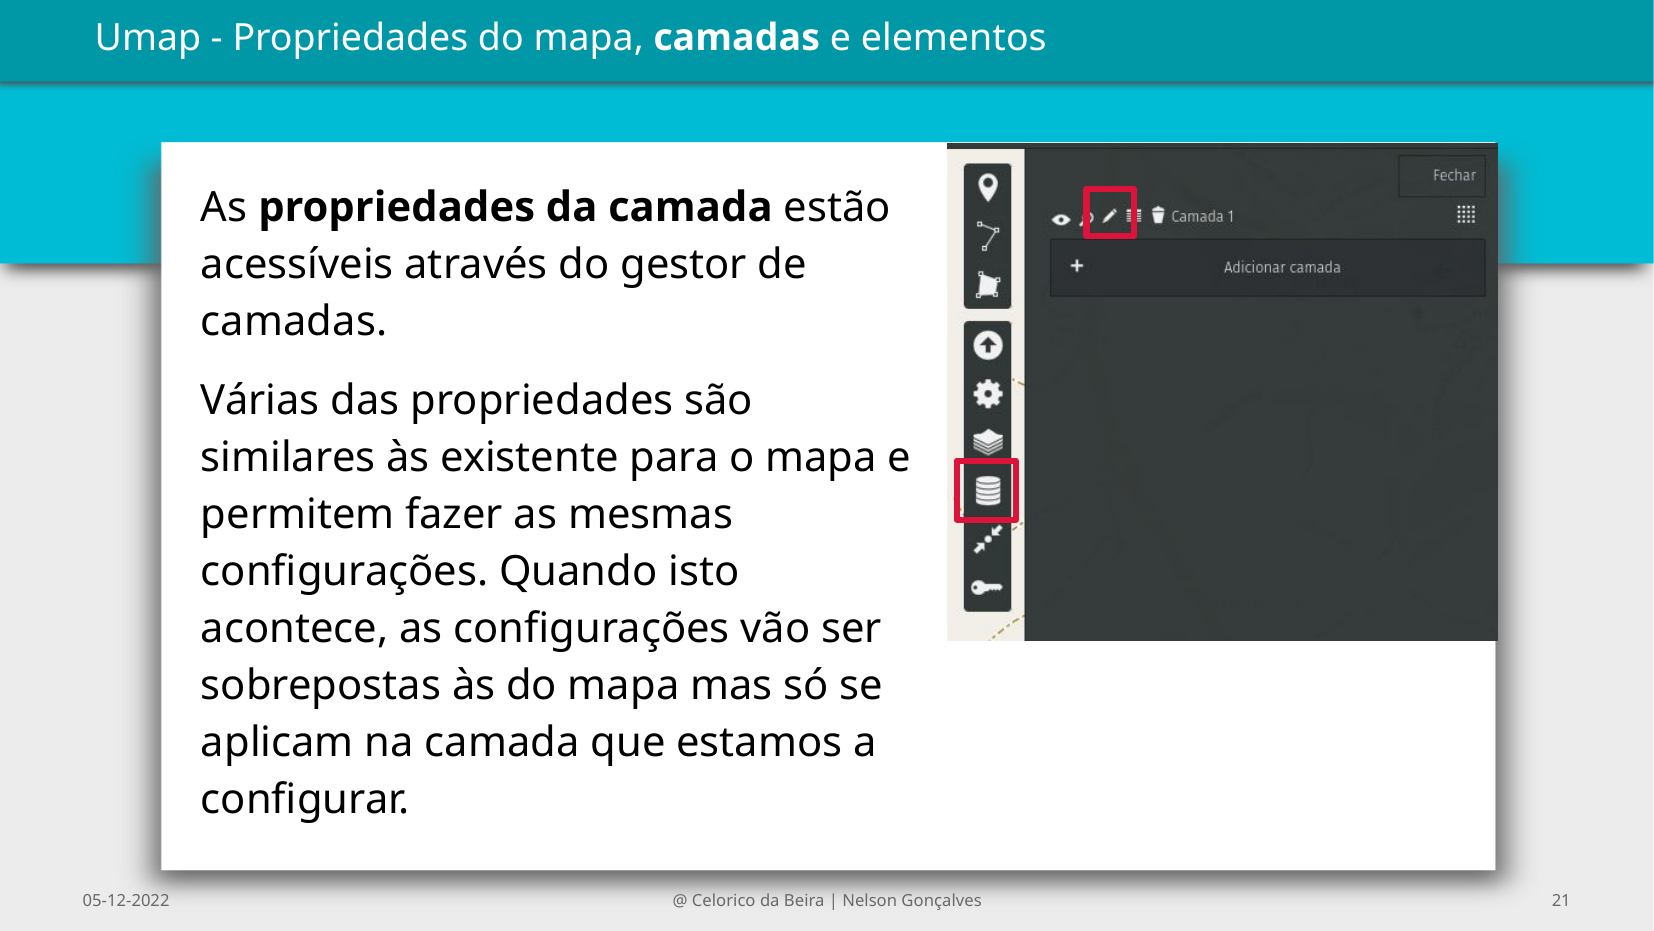

# Umap - Propriedades do mapa, camadas e elementos
As propriedades da camada estão acessíveis através do gestor de camadas.
Várias das propriedades são similares às existente para o mapa e permitem fazer as mesmas configurações. Quando isto acontece, as configurações vão ser sobrepostas às do mapa mas só se aplicam na camada que estamos a configurar.
05-12-2022
@ Celorico da Beira | Nelson Gonçalves
21